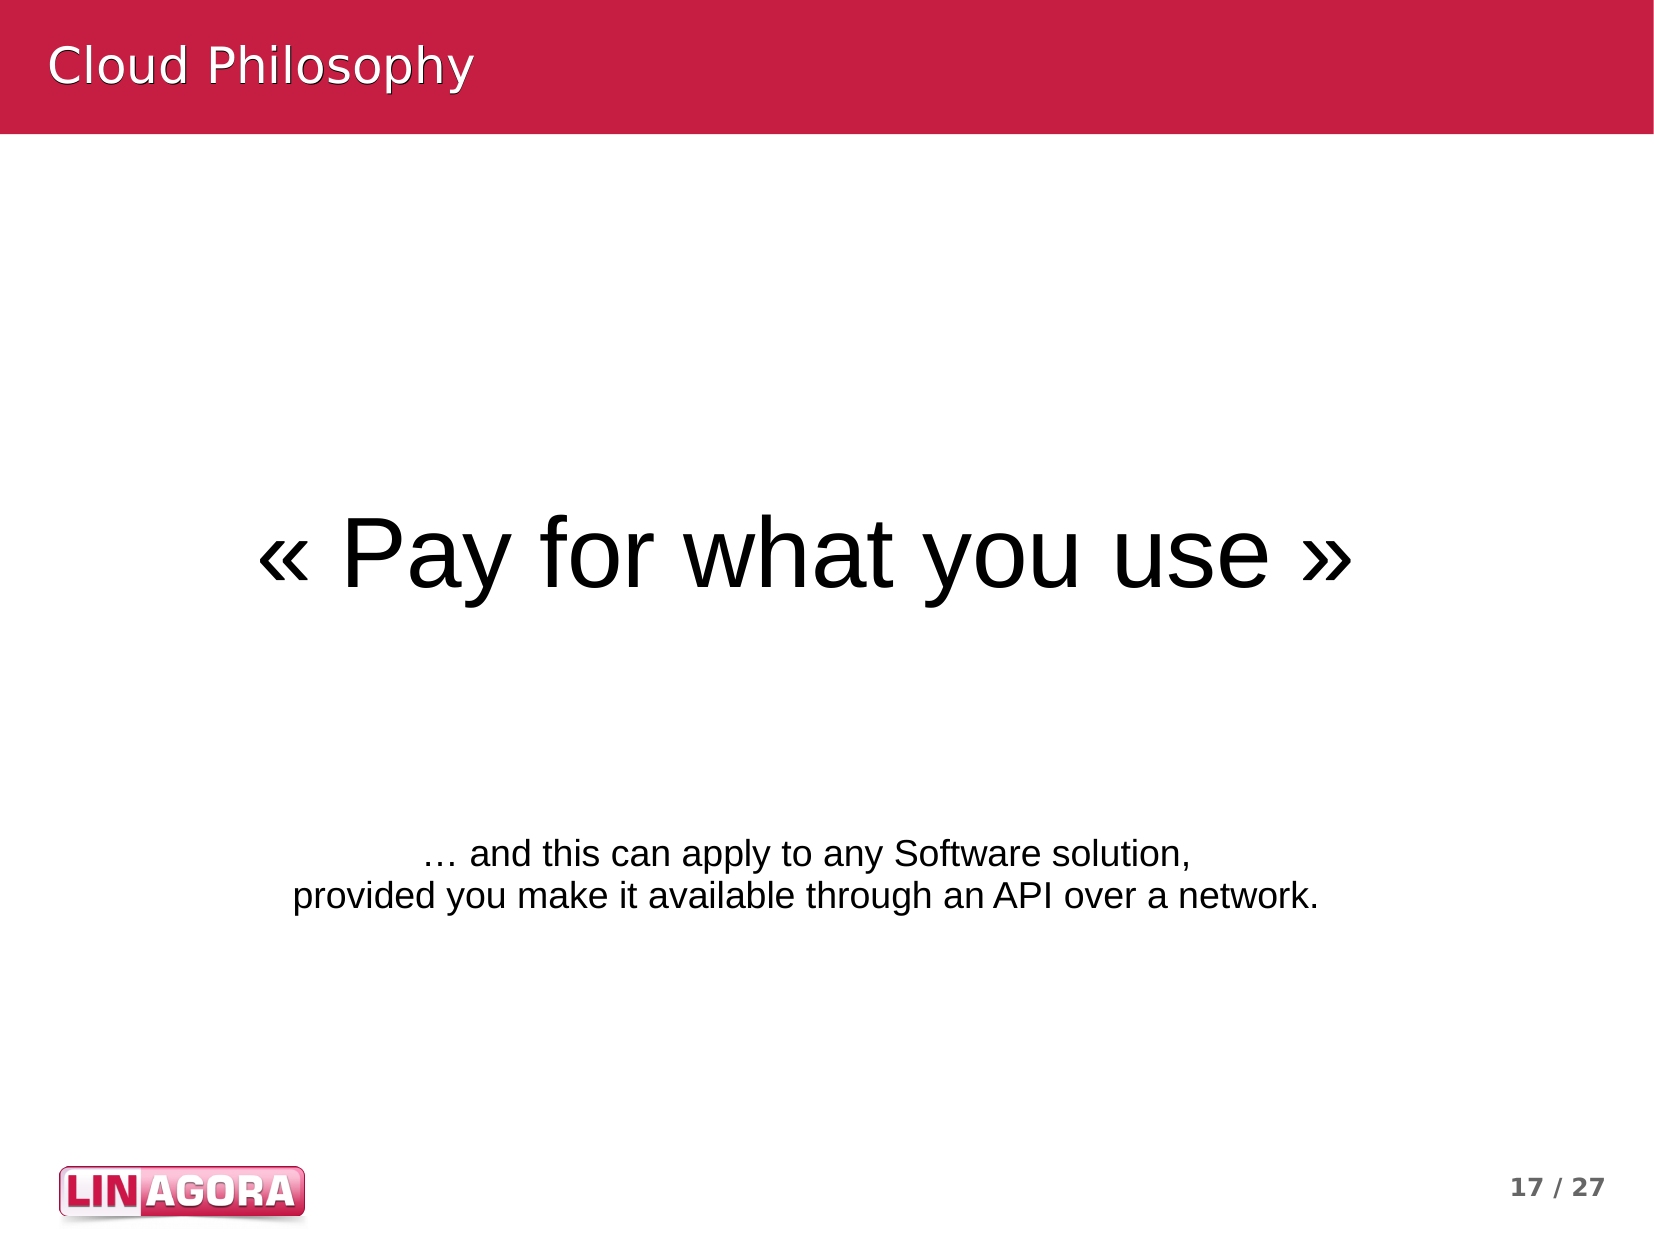

# Cloud Philosophy
« Pay for what you use »
… and this can apply to any Software solution,
provided you make it available through an API over a network.